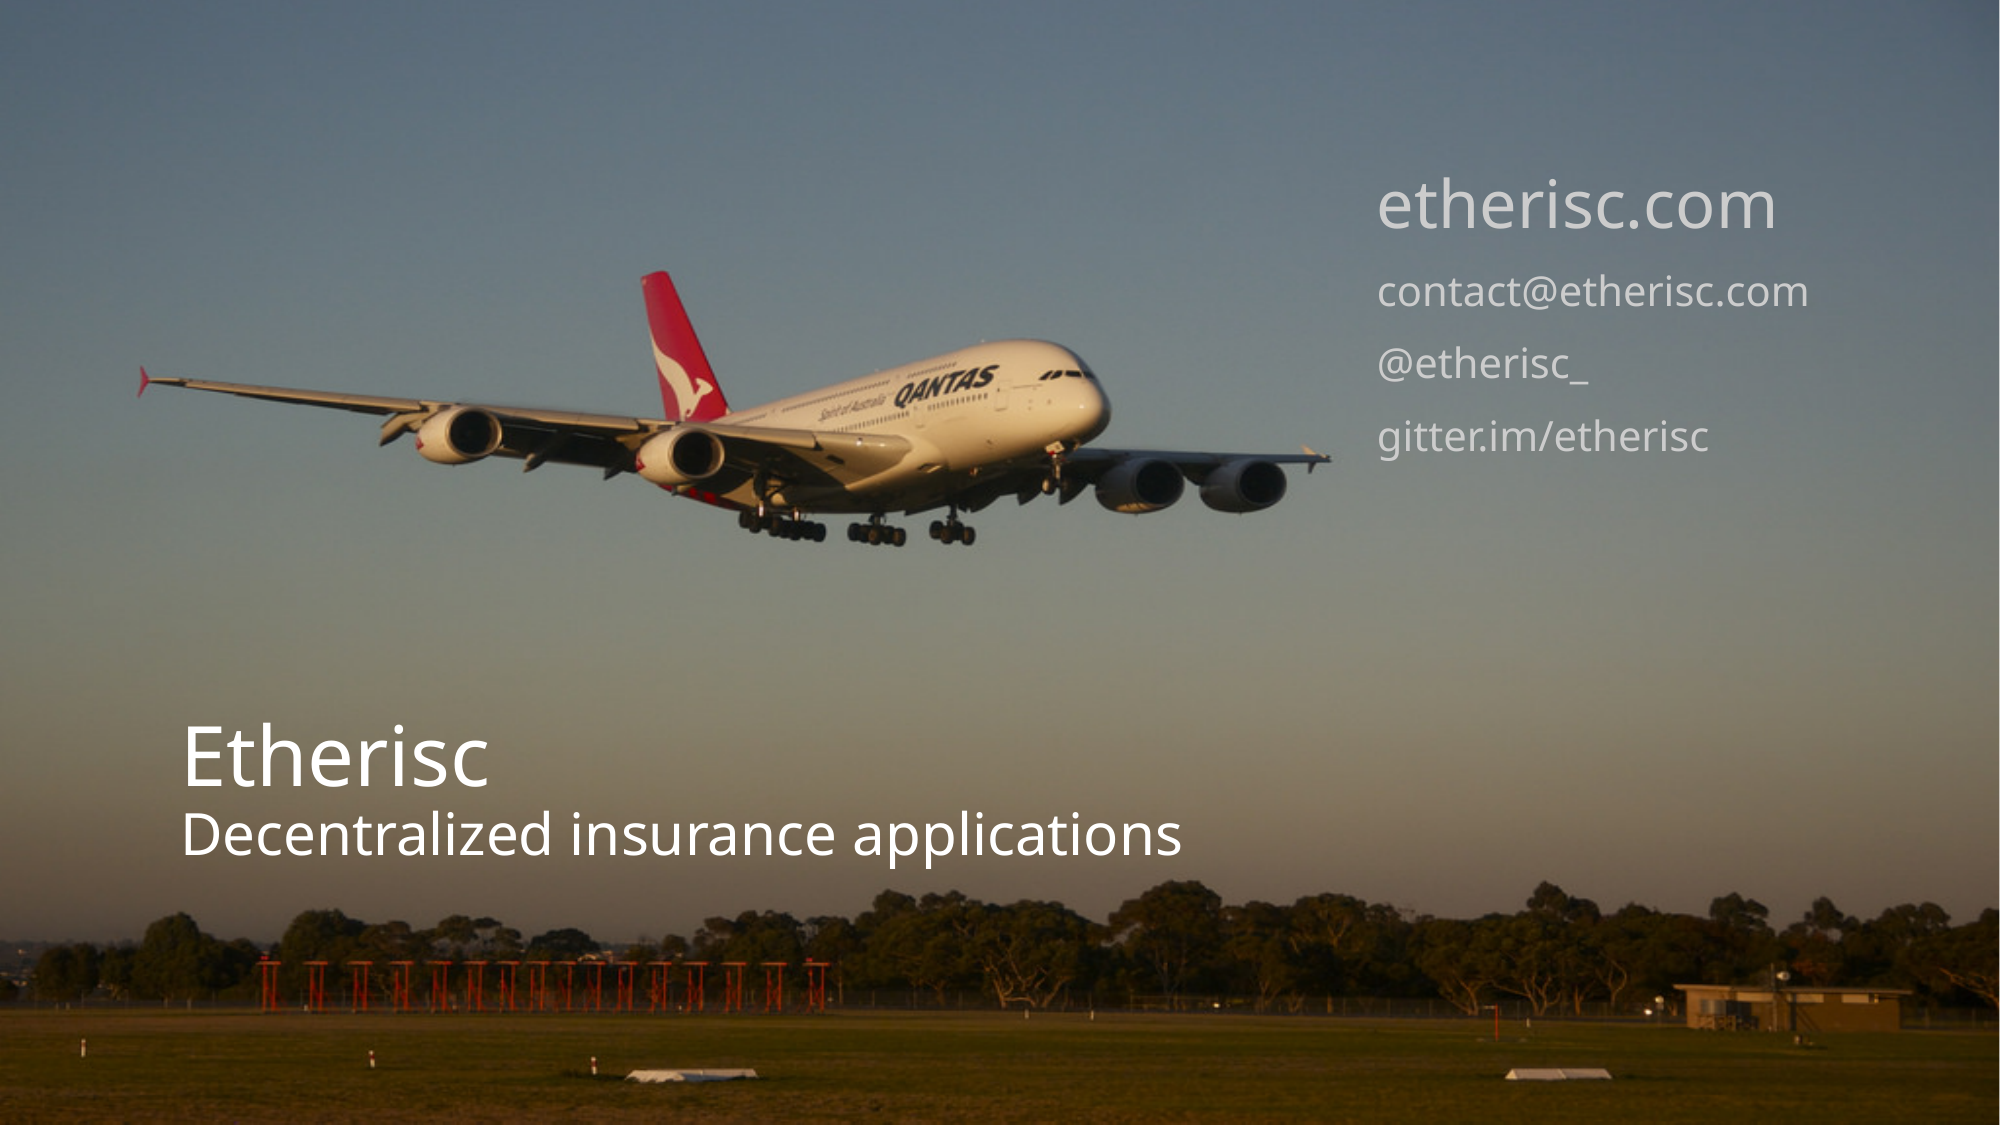

etherisc.com
contact@etherisc.com
@etherisc_
gitter.im/etherisc
# Etherisc Decentralized insurance applications